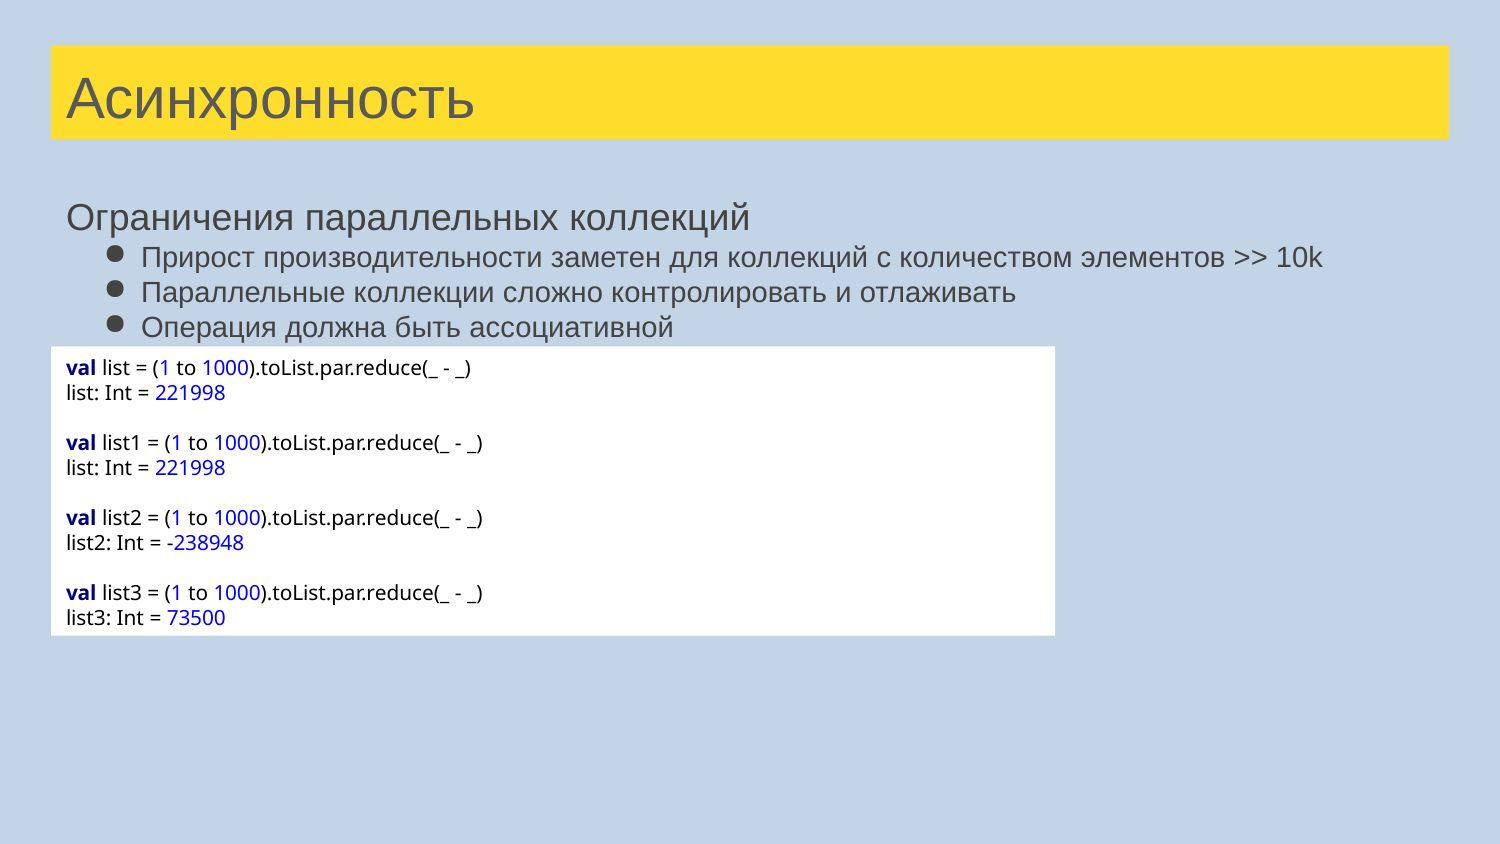

# Асинхронность
Ограничения параллельных коллекций
Прирост производительности заметен для коллекций с количеством элементов >> 10k
Параллельные коллекции сложно контролировать и отлаживать
Операция должна быть ассоциативной
val list = (1 to 1000).toList.par.reduce(_ - _)
list: Int = 221998
val list1 = (1 to 1000).toList.par.reduce(_ - _)
list: Int = 221998
val list2 = (1 to 1000).toList.par.reduce(_ - _)
list2: Int = -238948
val list3 = (1 to 1000).toList.par.reduce(_ - _)
list3: Int = 73500